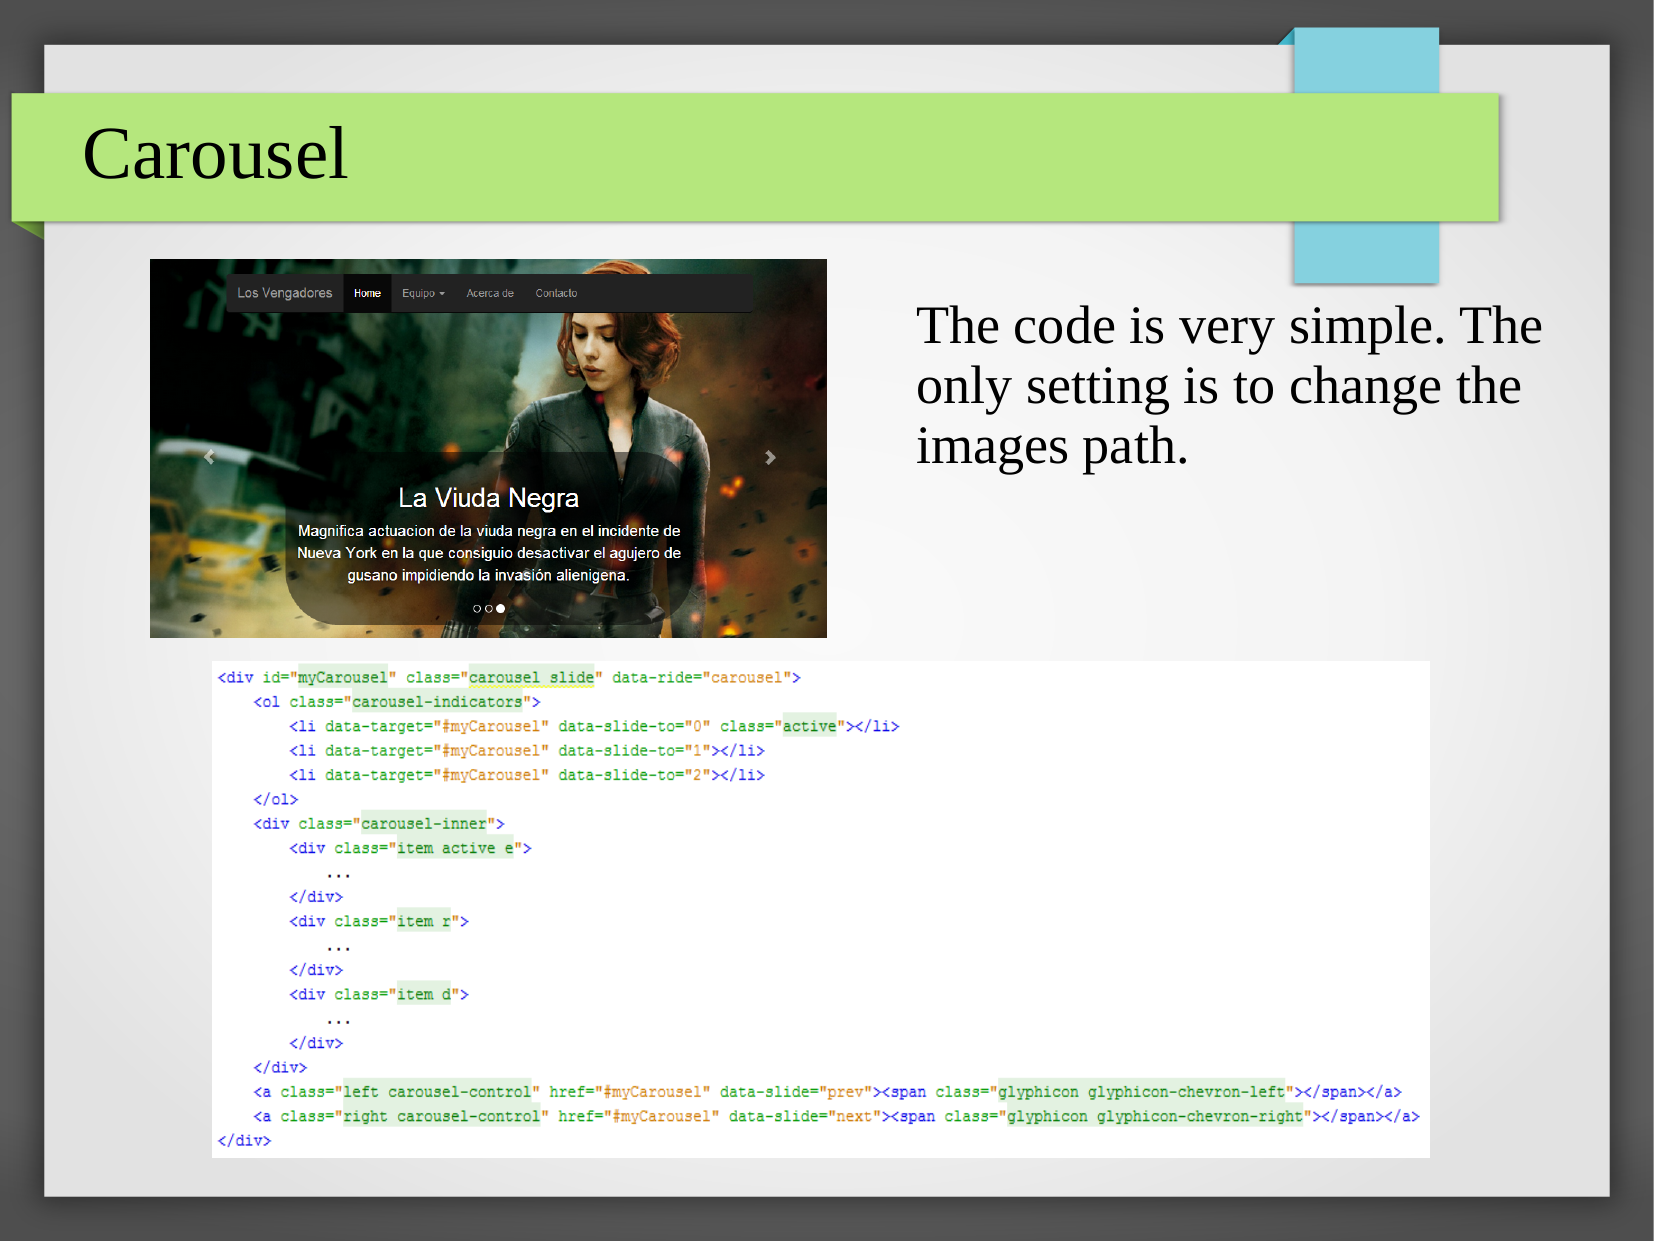

# Carousel
The code is very simple. The only setting is to change the images path.